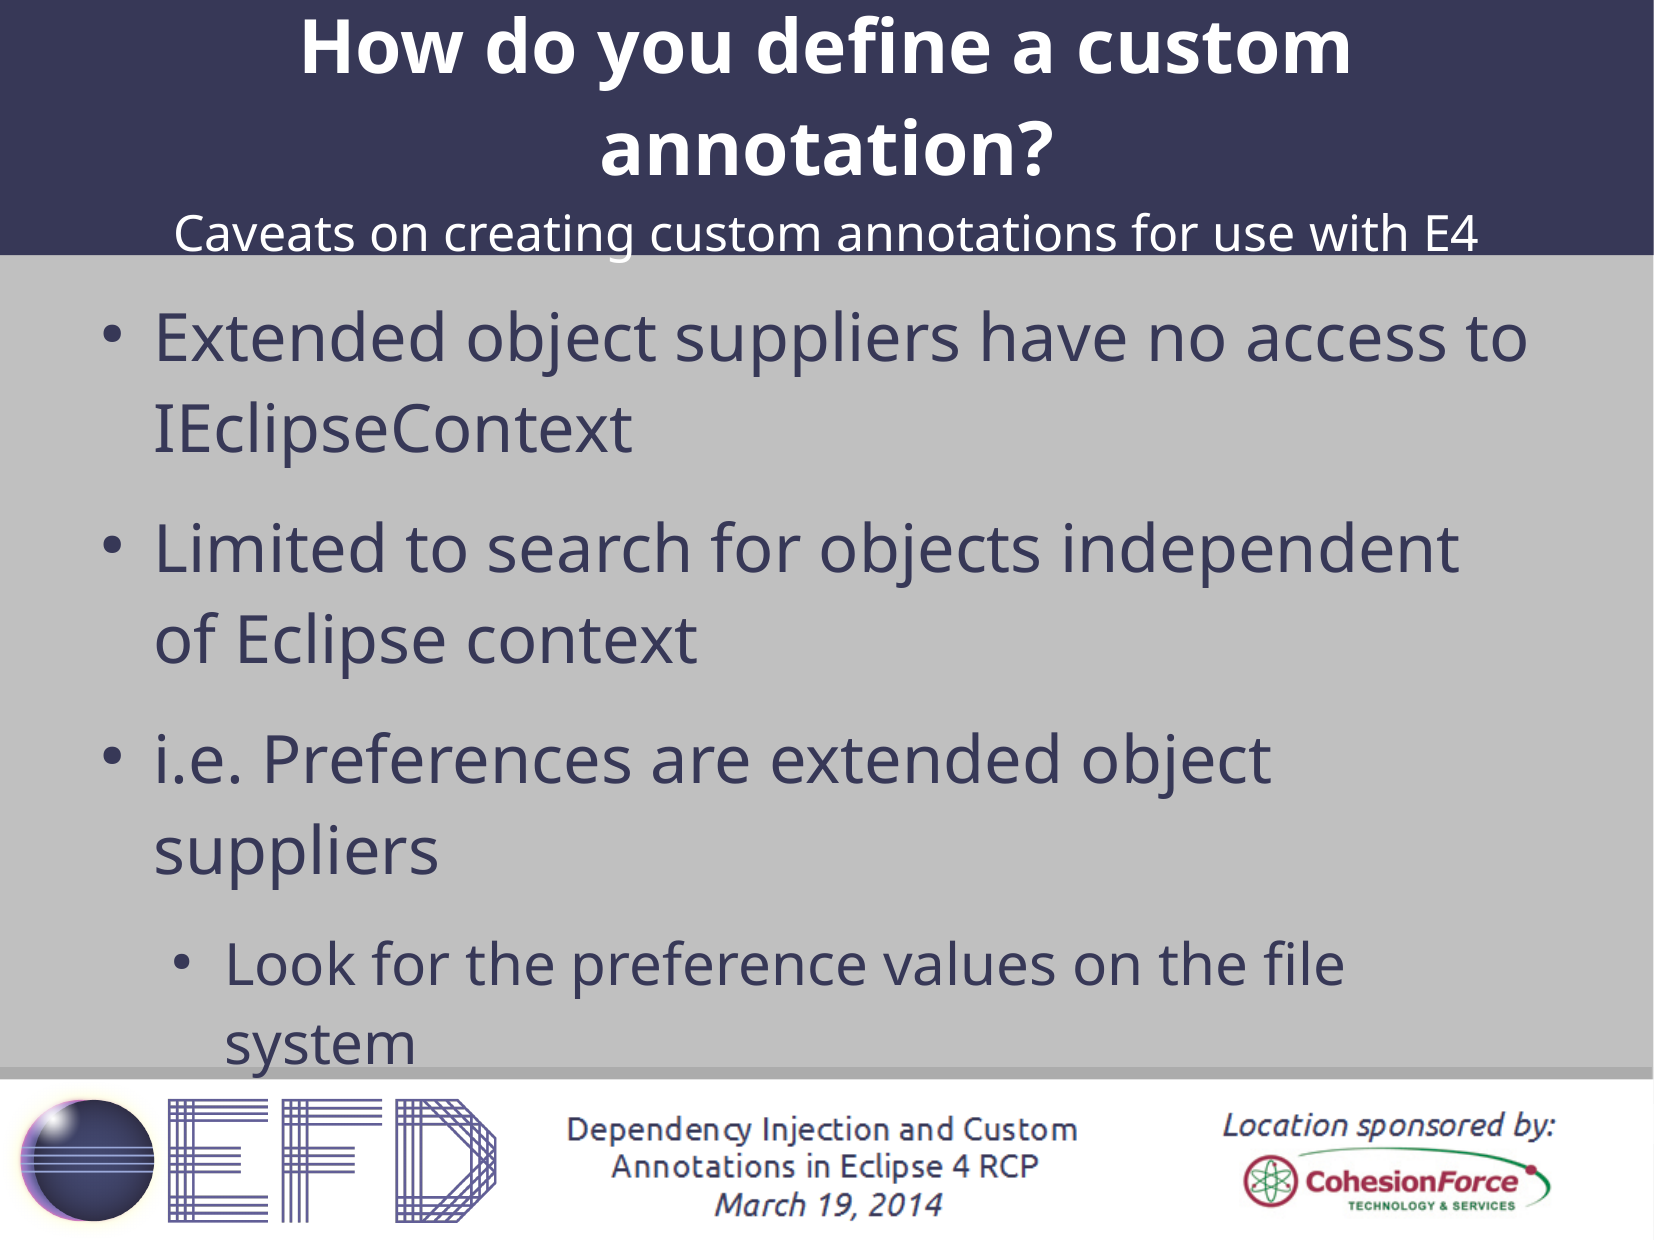

# How do you define a custom annotation? Caveats on creating custom annotations for use with E4
Extended object suppliers have no access to IEclipseContext
Limited to search for objects independent of Eclipse context
i.e. Preferences are extended object suppliers
Look for the preference values on the file system